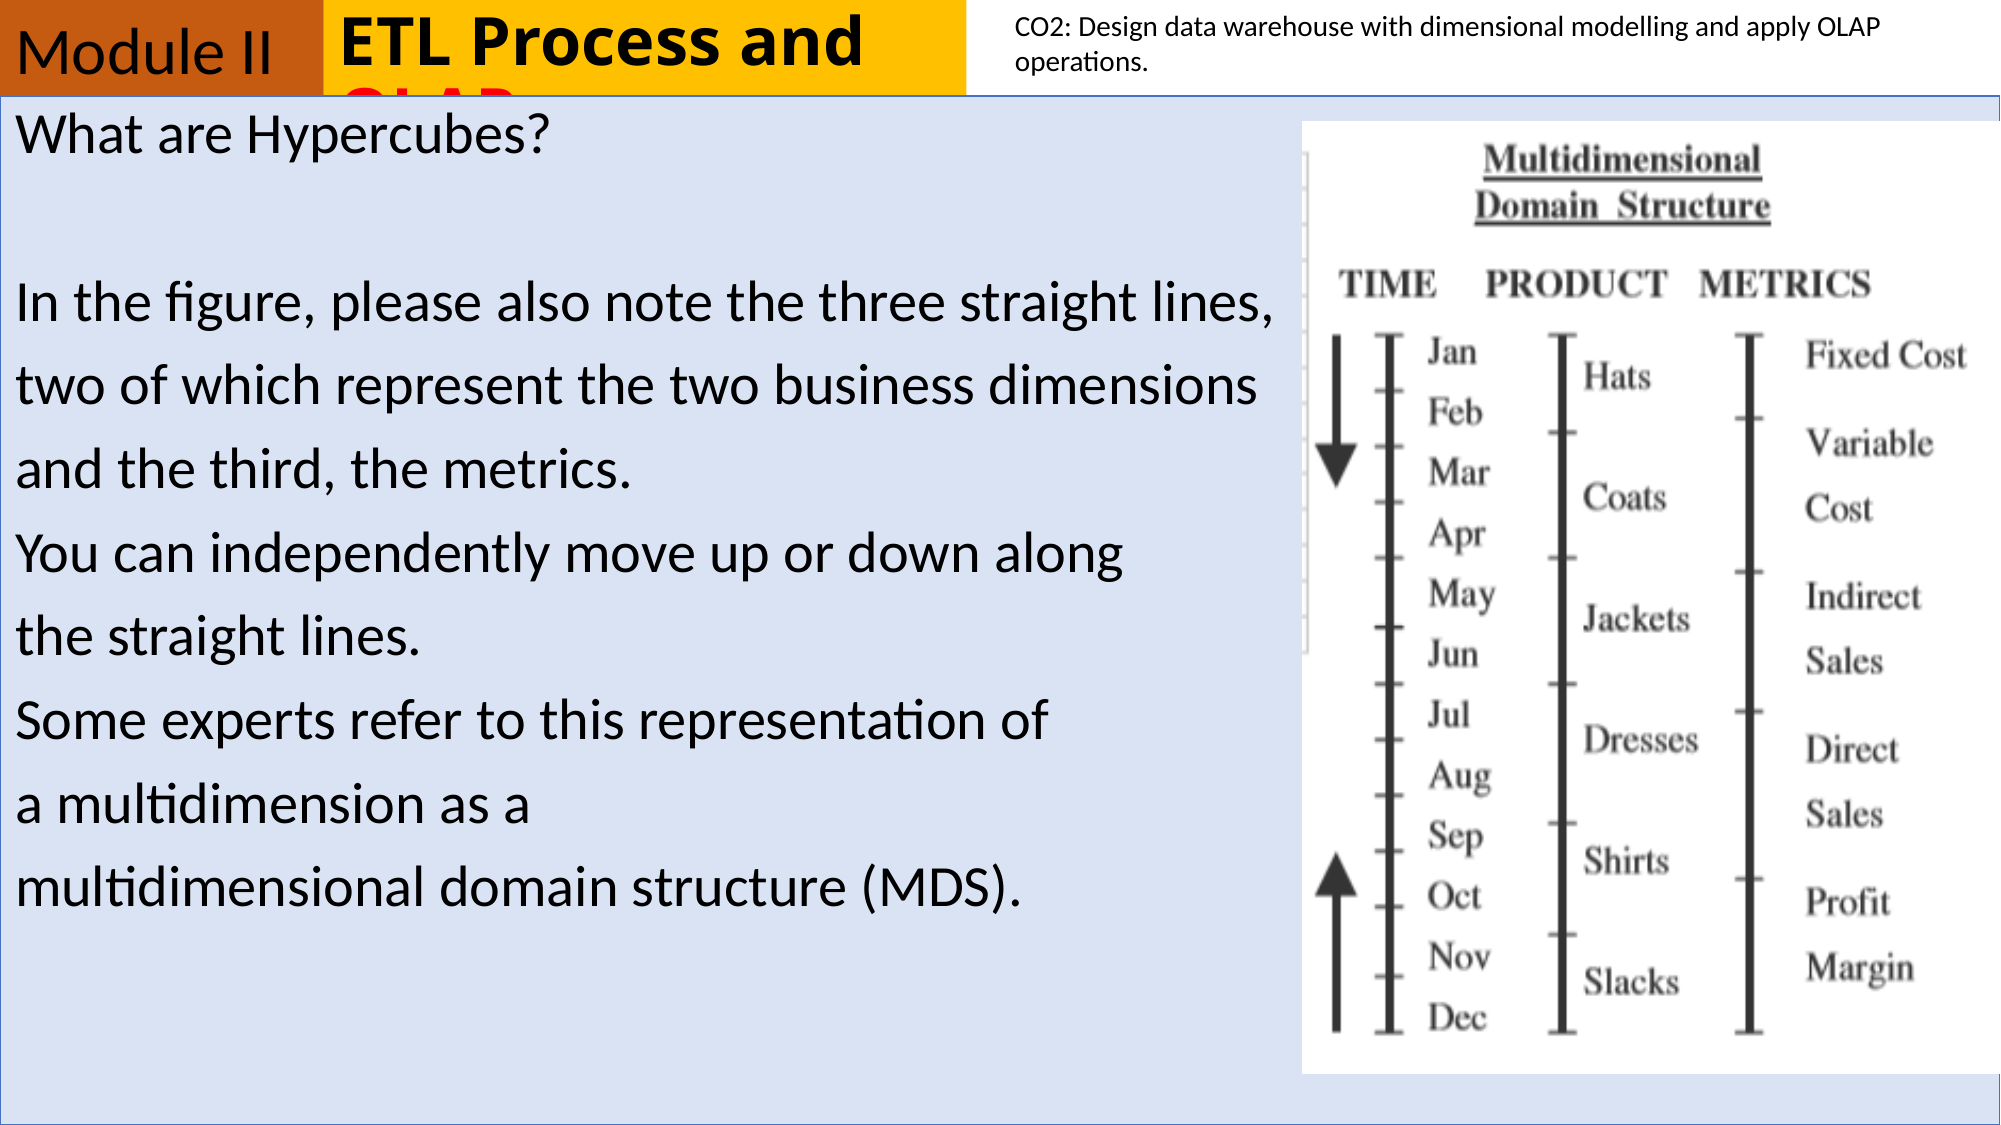

Module II
# ETL Process and OLAP:
CO2: Design data warehouse with dimensional modelling and apply OLAP operations.
What are Hypercubes?
In the figure, please also note the three straight lines,
two of which represent the two business dimensions
and the third, the metrics.
You can independently move up or down along
the straight lines.
Some experts refer to this representation of
a multidimension as a
multidimensional domain structure (MDS).